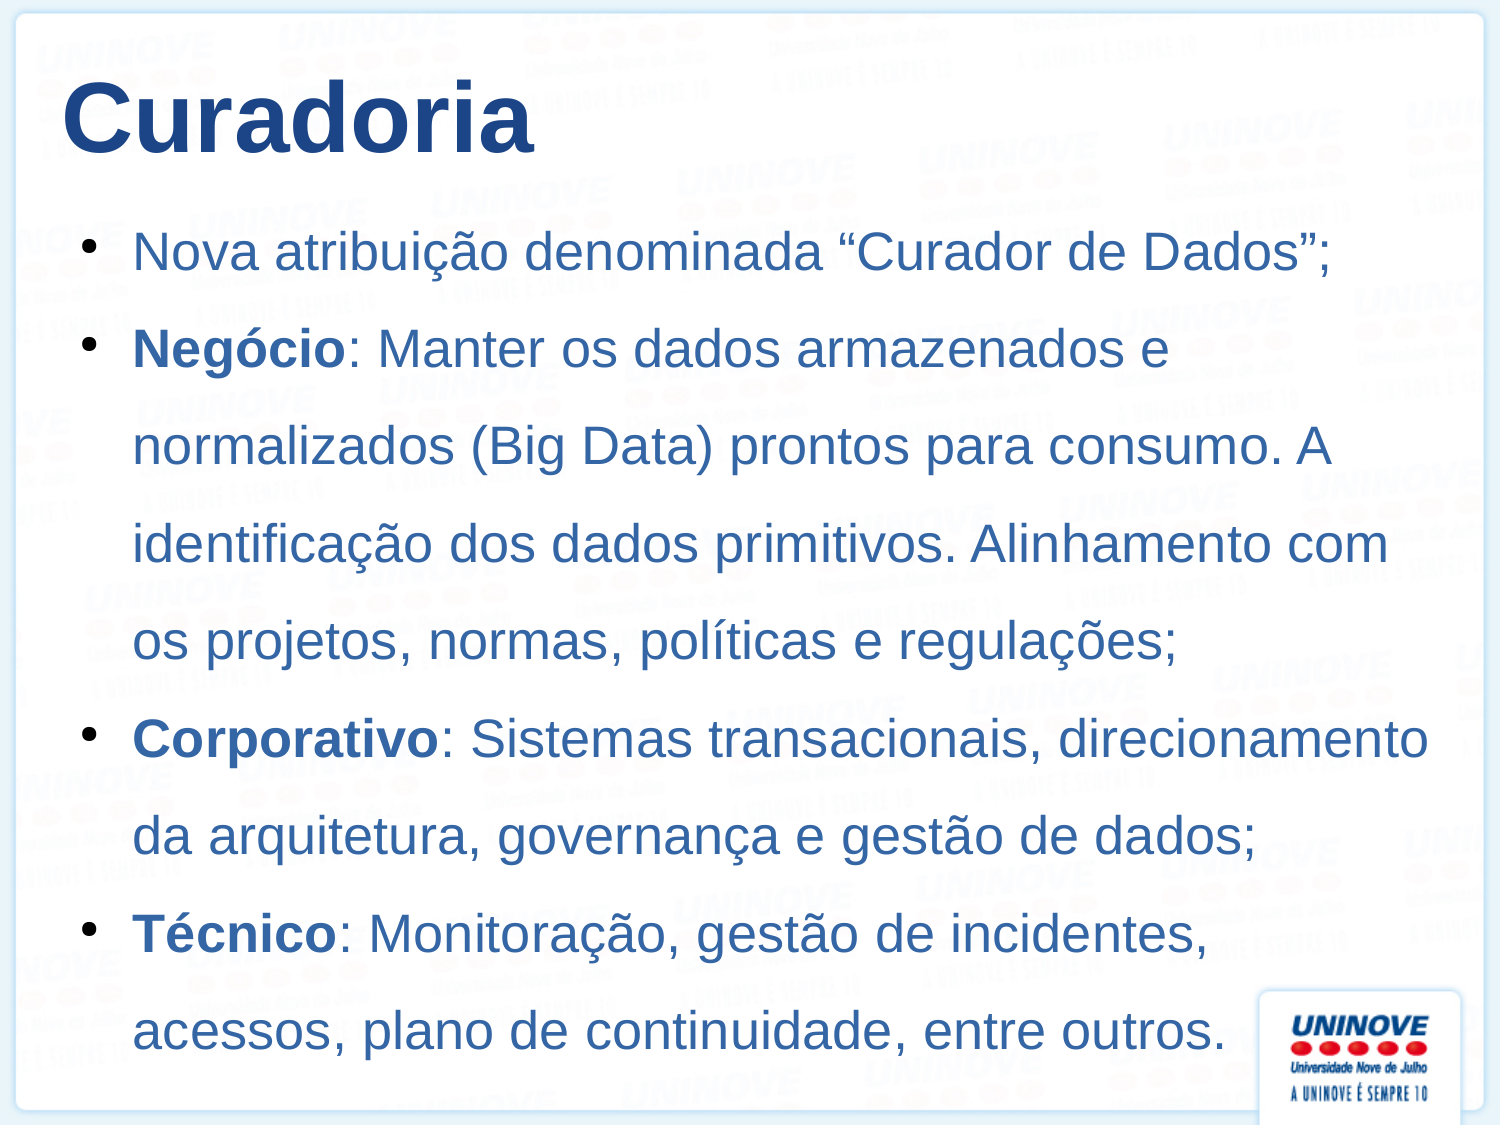

# Curadoria
Nova atribuição denominada “Curador de Dados”;
Negócio: Manter os dados armazenados e normalizados (Big Data) prontos para consumo. A identificação dos dados primitivos. Alinhamento com os projetos, normas, políticas e regulações;
Corporativo: Sistemas transacionais, direcionamento da arquitetura, governança e gestão de dados;
Técnico: Monitoração, gestão de incidentes, acessos, plano de continuidade, entre outros.